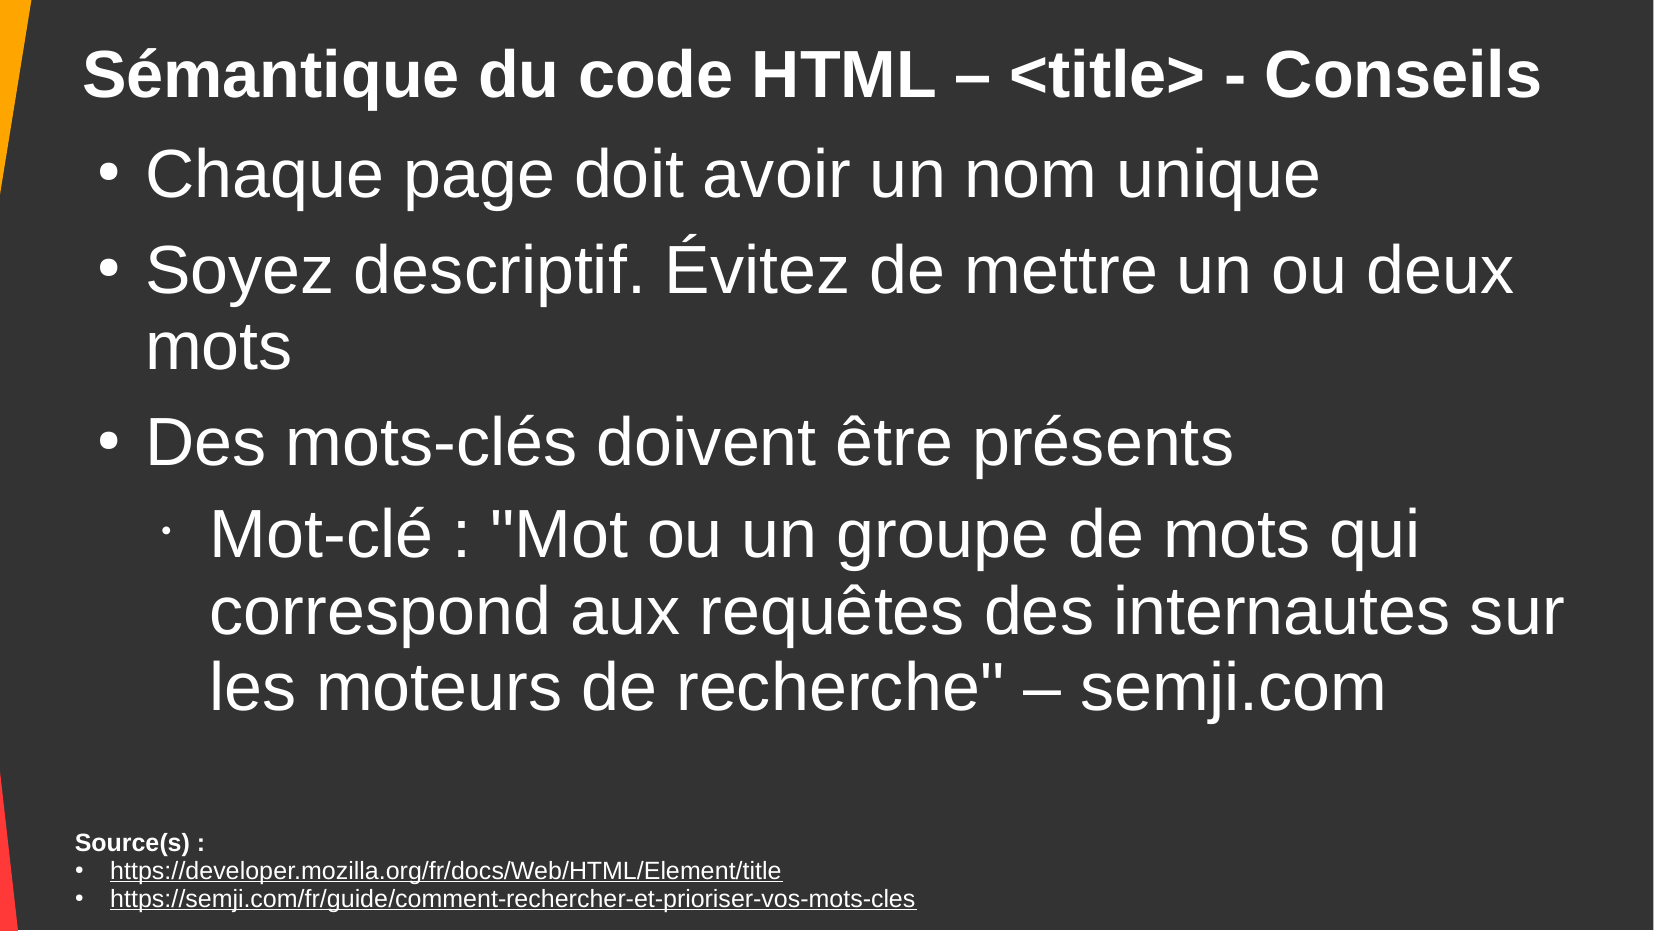

# Sémantique du code HTML – <title> - Conseils
Chaque page doit avoir un nom unique
Soyez descriptif. Évitez de mettre un ou deux mots
Des mots-clés doivent être présents
Mot-clé : "Mot ou un groupe de mots qui correspond aux requêtes des internautes sur les moteurs de recherche" – semji.com
Source(s) :
https://developer.mozilla.org/fr/docs/Web/HTML/Element/title
https://semji.com/fr/guide/comment-rechercher-et-prioriser-vos-mots-cles